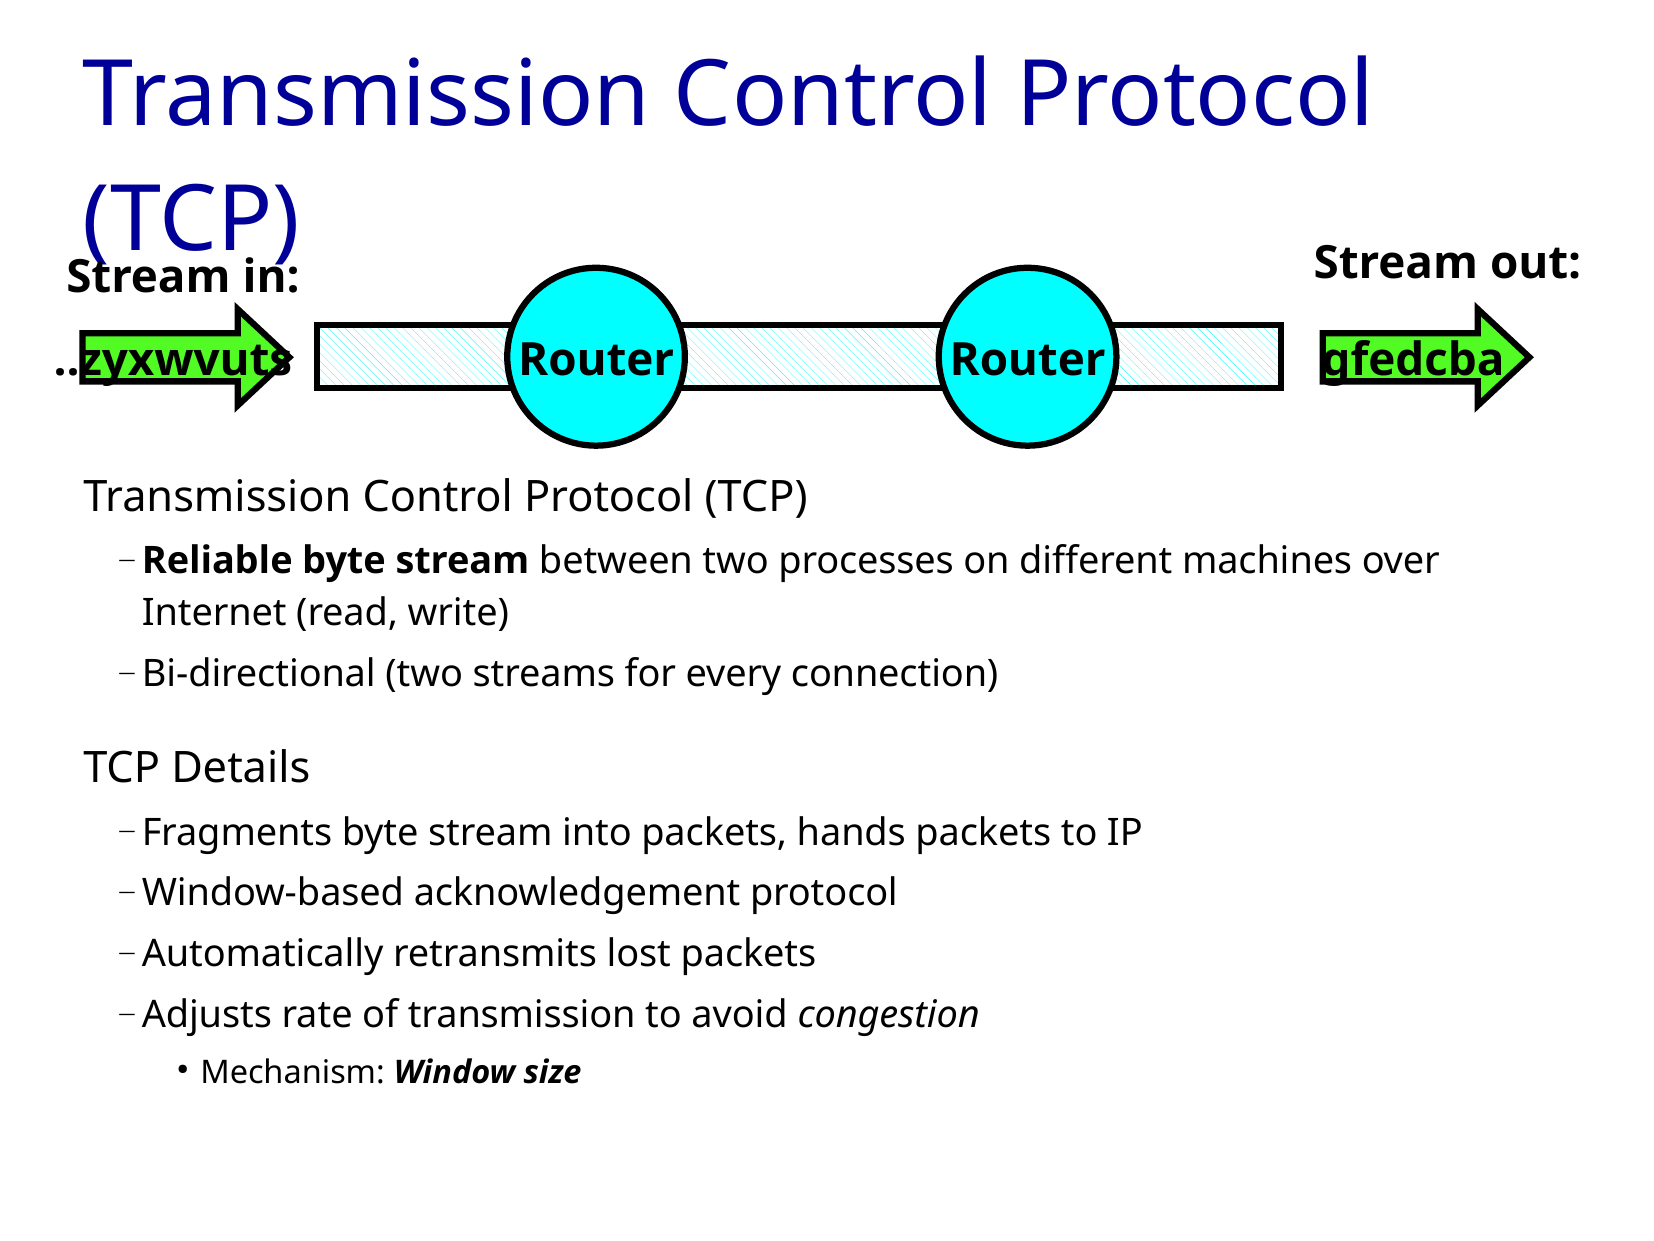

# Transmission Control Protocol (TCP)
Stream out:
Stream in:
Router
Router
..zyxwvuts
gfedcba
Transmission Control Protocol (TCP)
Reliable byte stream between two processes on different machines over Internet (read, write)
Bi-directional (two streams for every connection)
TCP Details
Fragments byte stream into packets, hands packets to IP
Window-based acknowledgement protocol
Automatically retransmits lost packets
Adjusts rate of transmission to avoid congestion
Mechanism: Window size